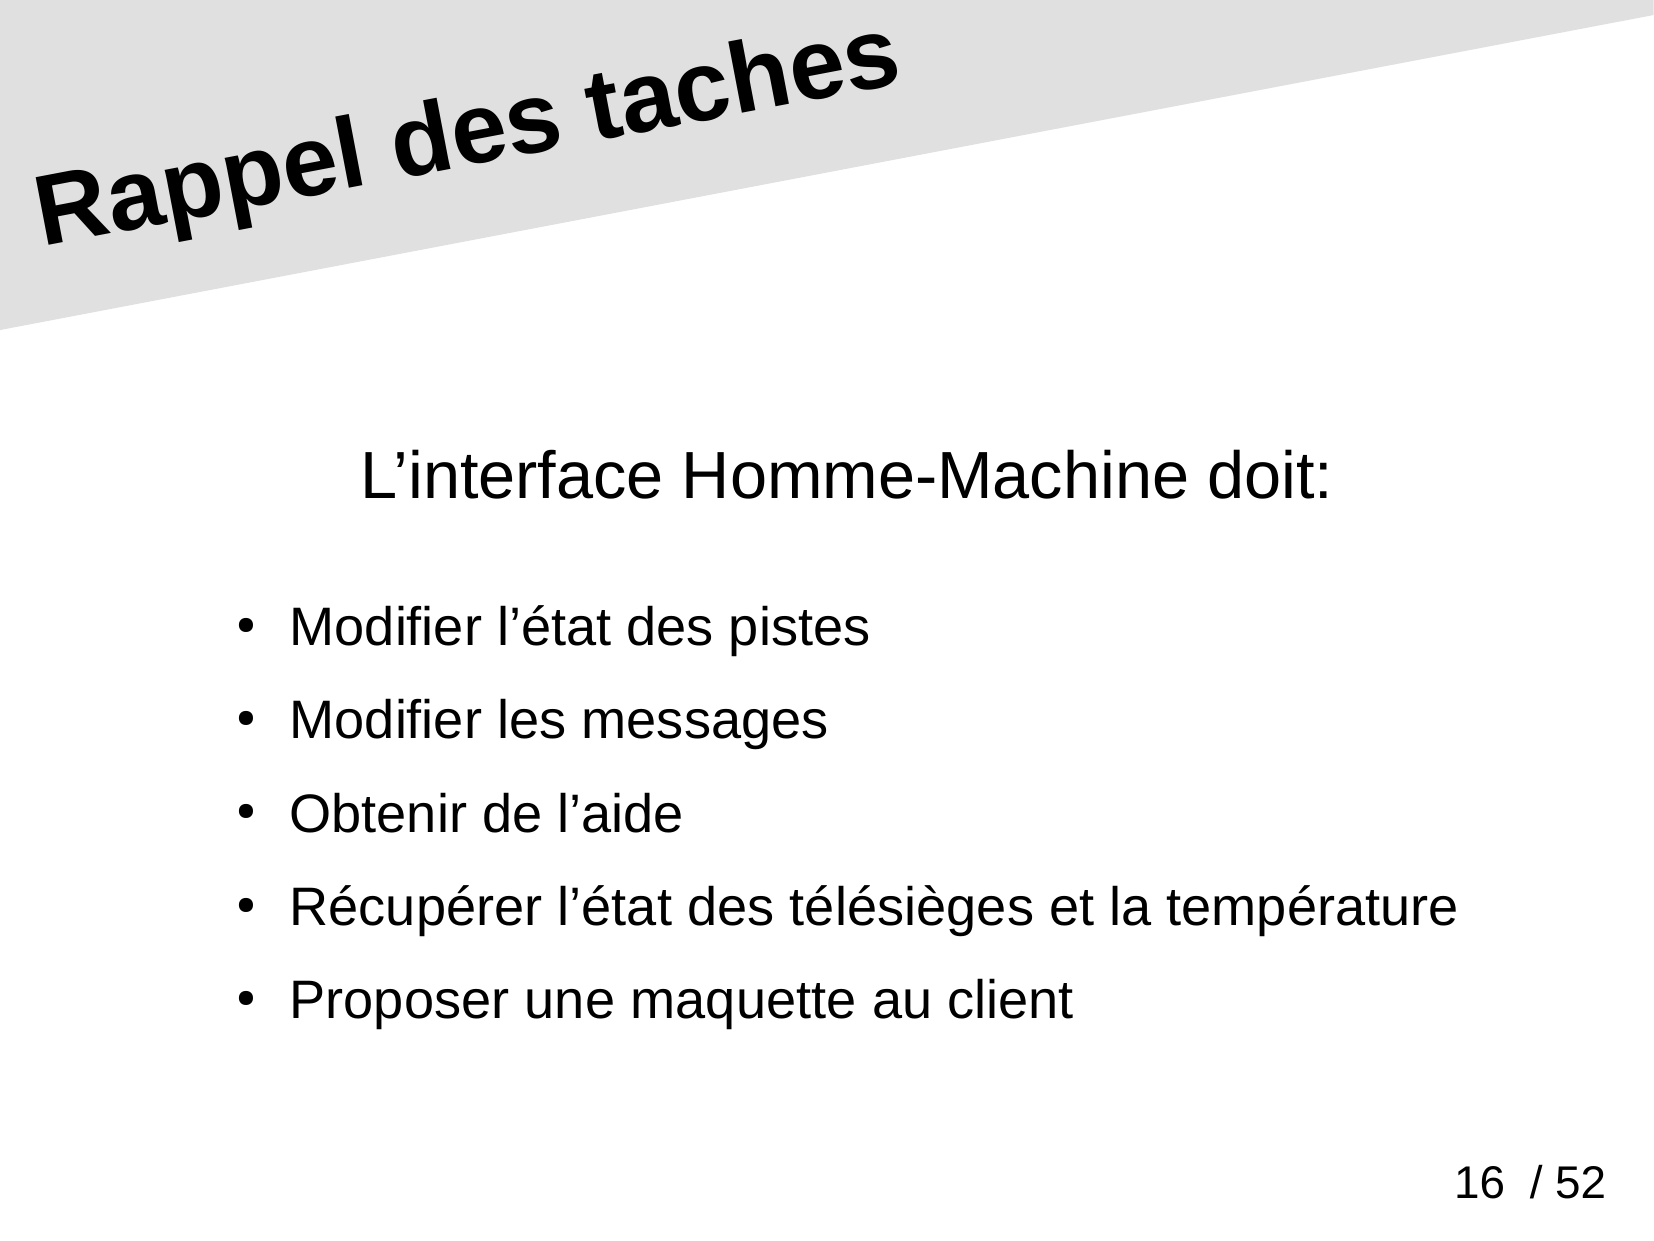

Rappel des taches
# L’interface Homme-Machine doit:
Modifier l’état des pistes
Modifier les messages
Obtenir de l’aide
Récupérer l’état des télésièges et la température
Proposer une maquette au client